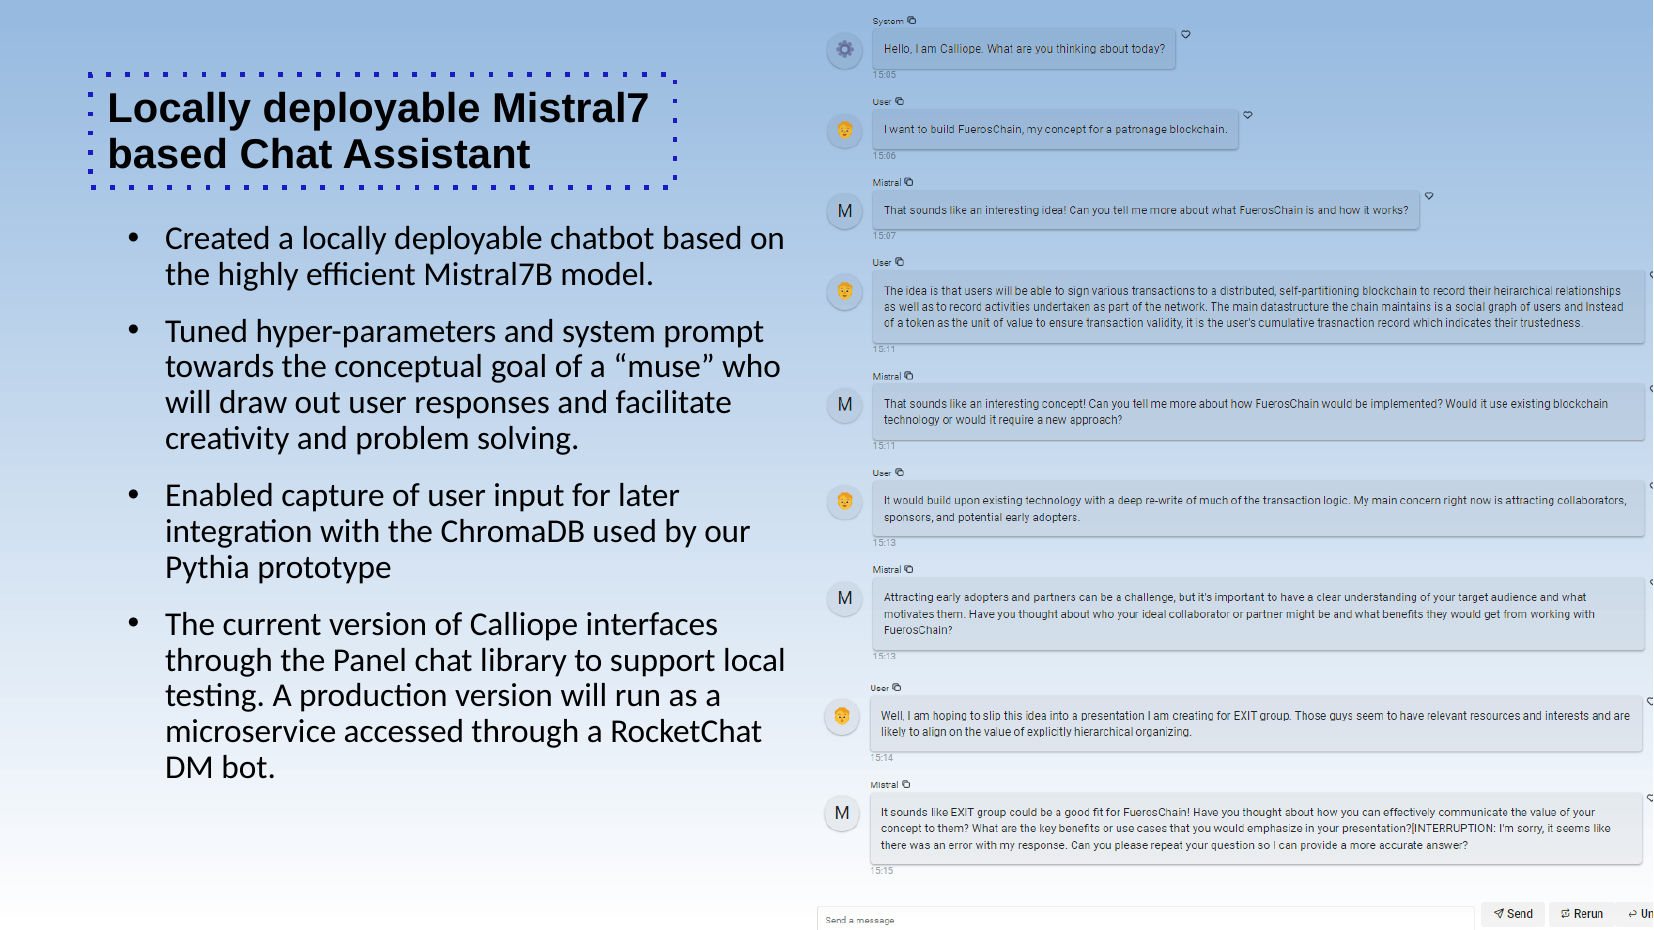

Locally deployable Mistral7 based Chat Assistant
Created a locally deployable chatbot based on the highly efficient Mistral7B model.
Tuned hyper-parameters and system prompt towards the conceptual goal of a “muse” who will draw out user responses and facilitate creativity and problem solving.
Enabled capture of user input for later integration with the ChromaDB used by our Pythia prototype
The current version of Calliope interfaces through the Panel chat library to support local testing. A production version will run as a microservice accessed through a RocketChat DM bot.